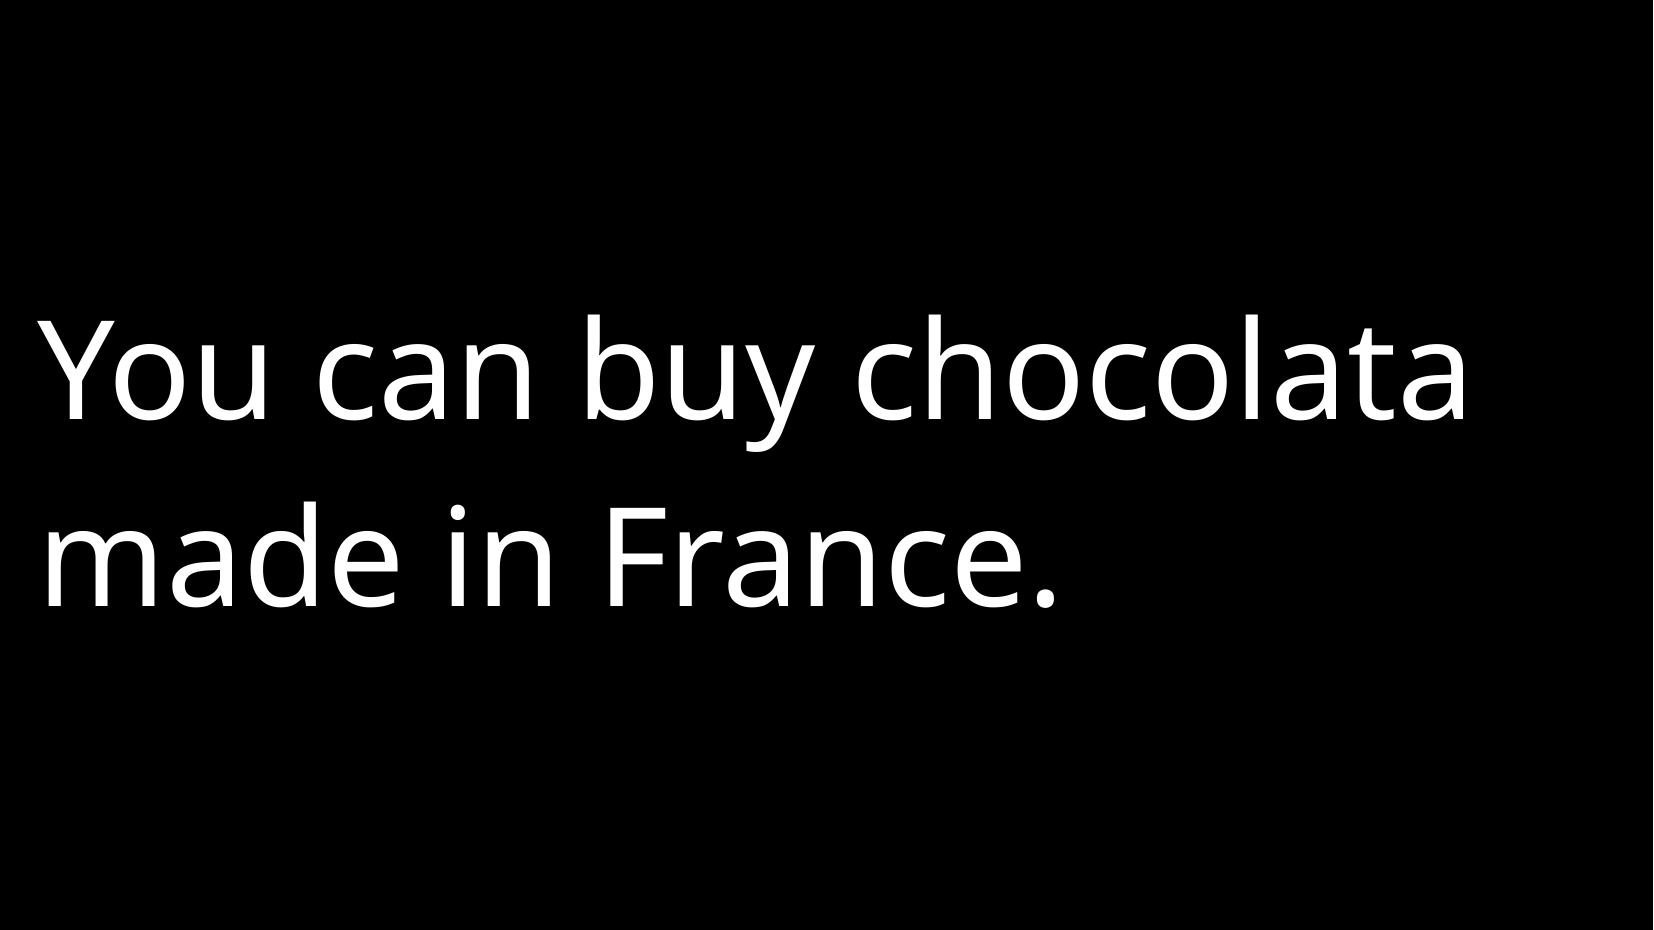

# You can buy chocolata made in France.